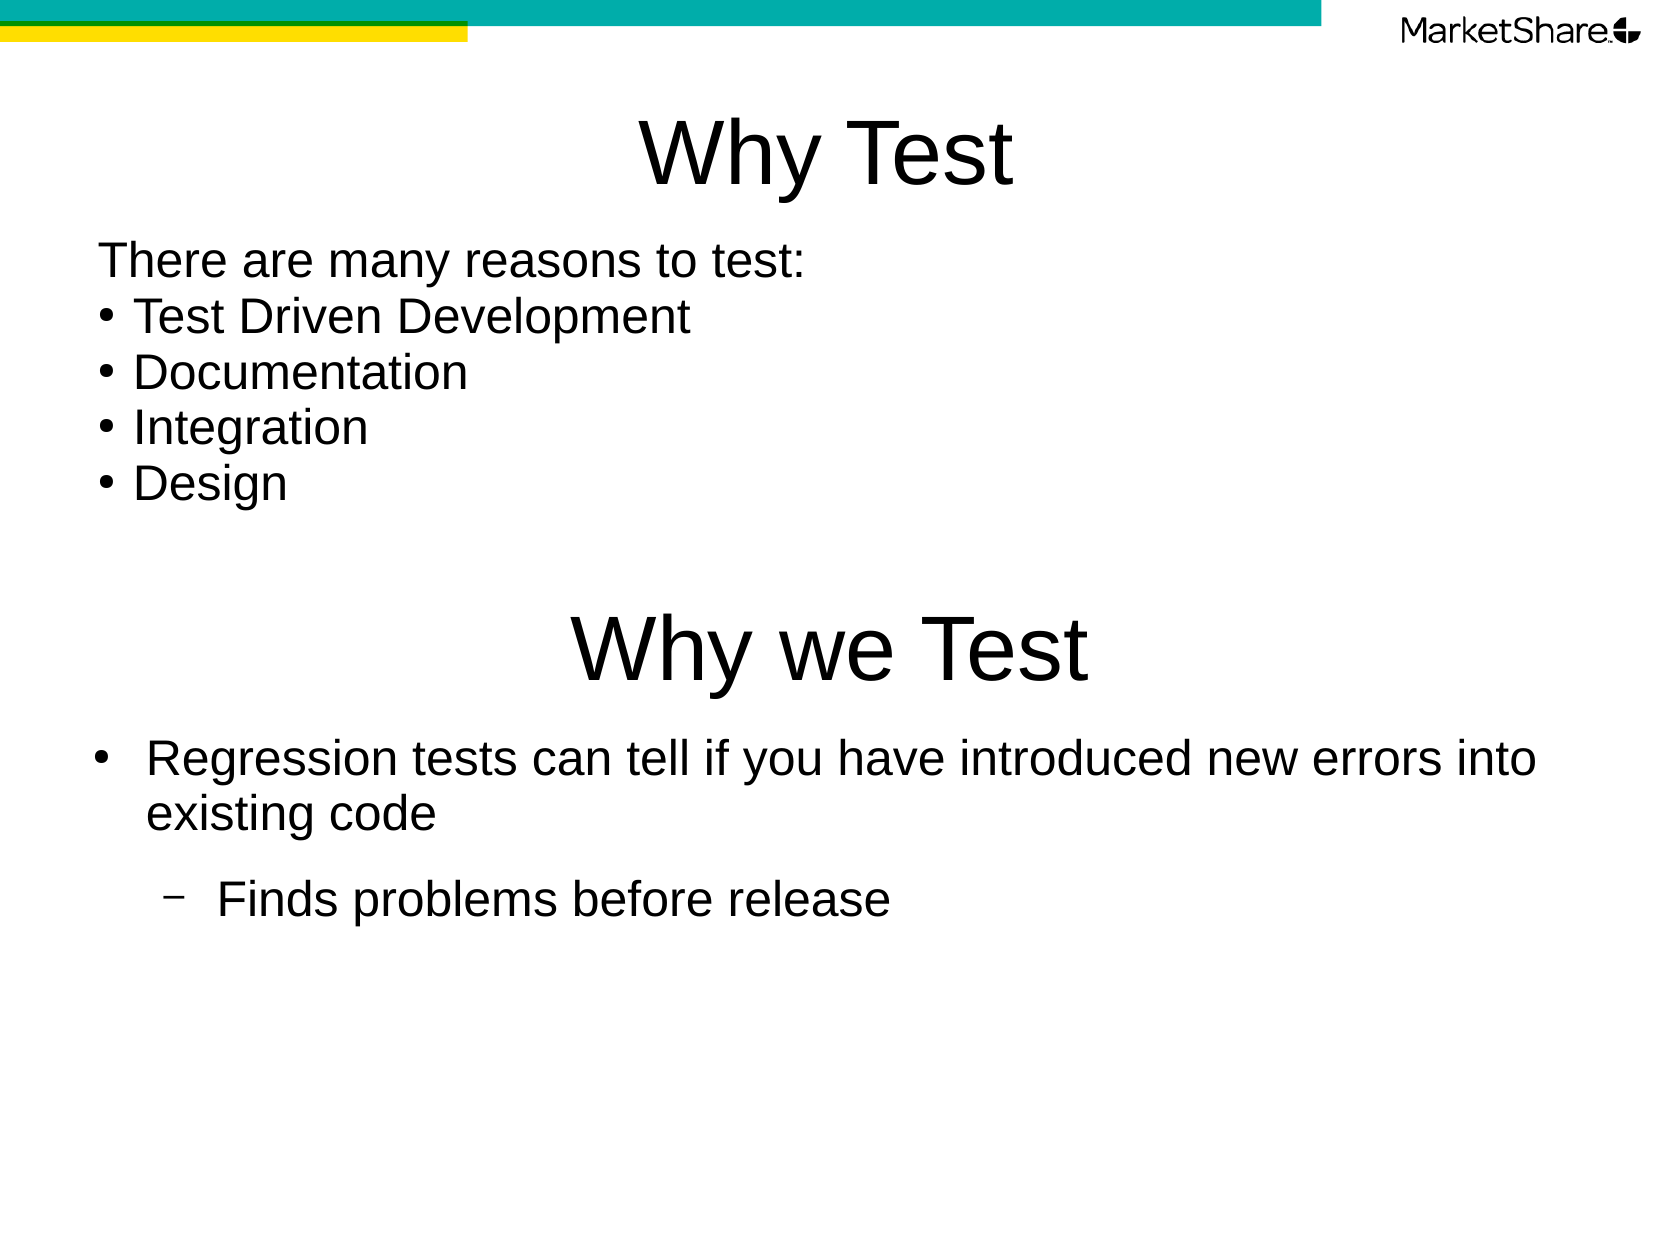

# Why Test
There are many reasons to test:
Test Driven Development
Documentation
Integration
Design
Why we Test
Regression tests can tell if you have introduced new errors into existing code
Finds problems before release